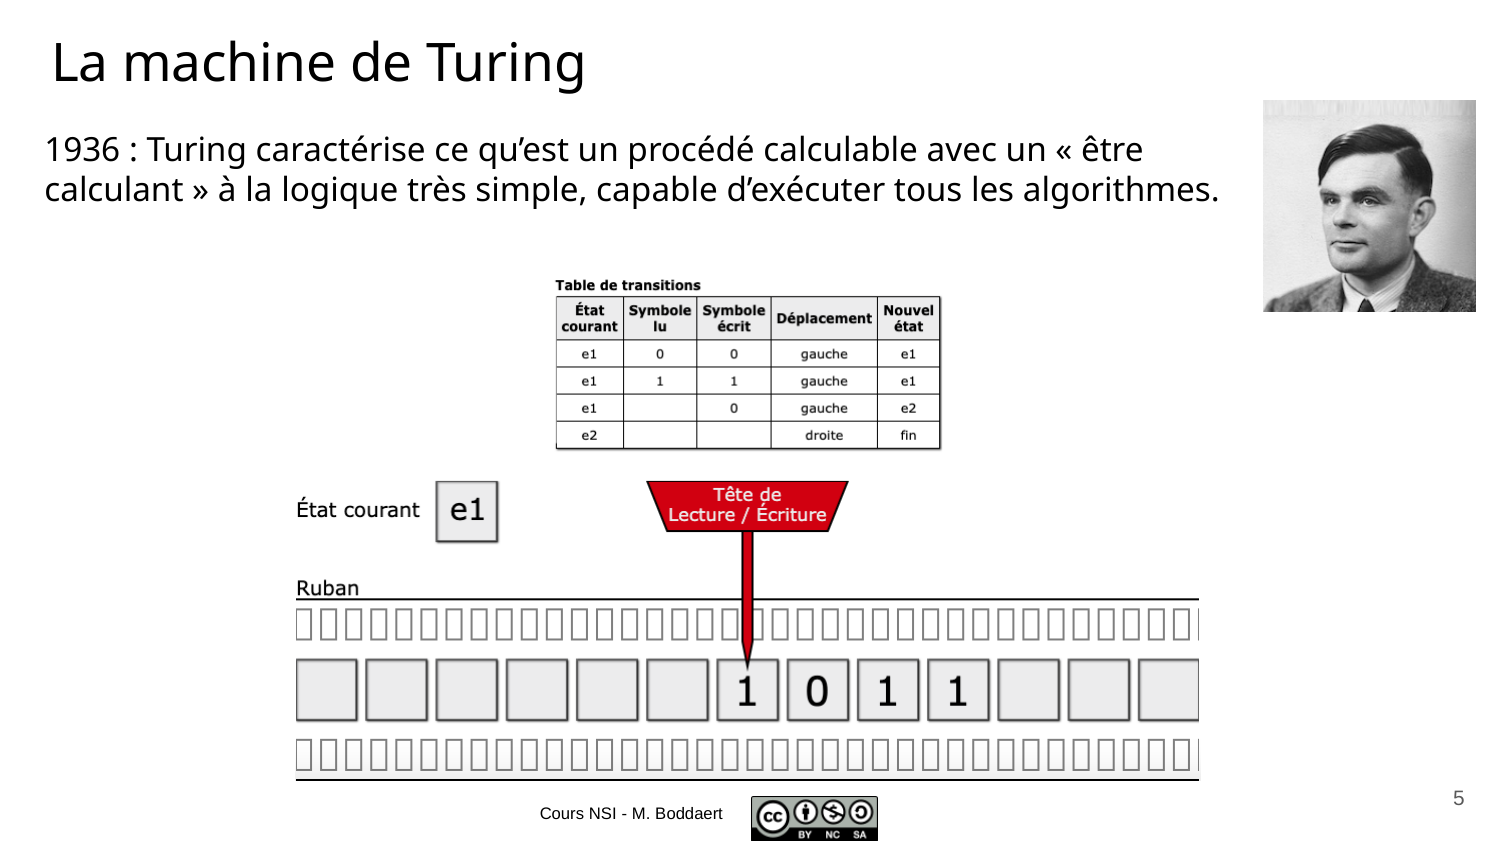

# La machine de Turing
1936 : Turing caractérise ce qu’est un procédé calculable avec un « être calculant » à la logique très simple, capable d’exécuter tous les algorithmes.